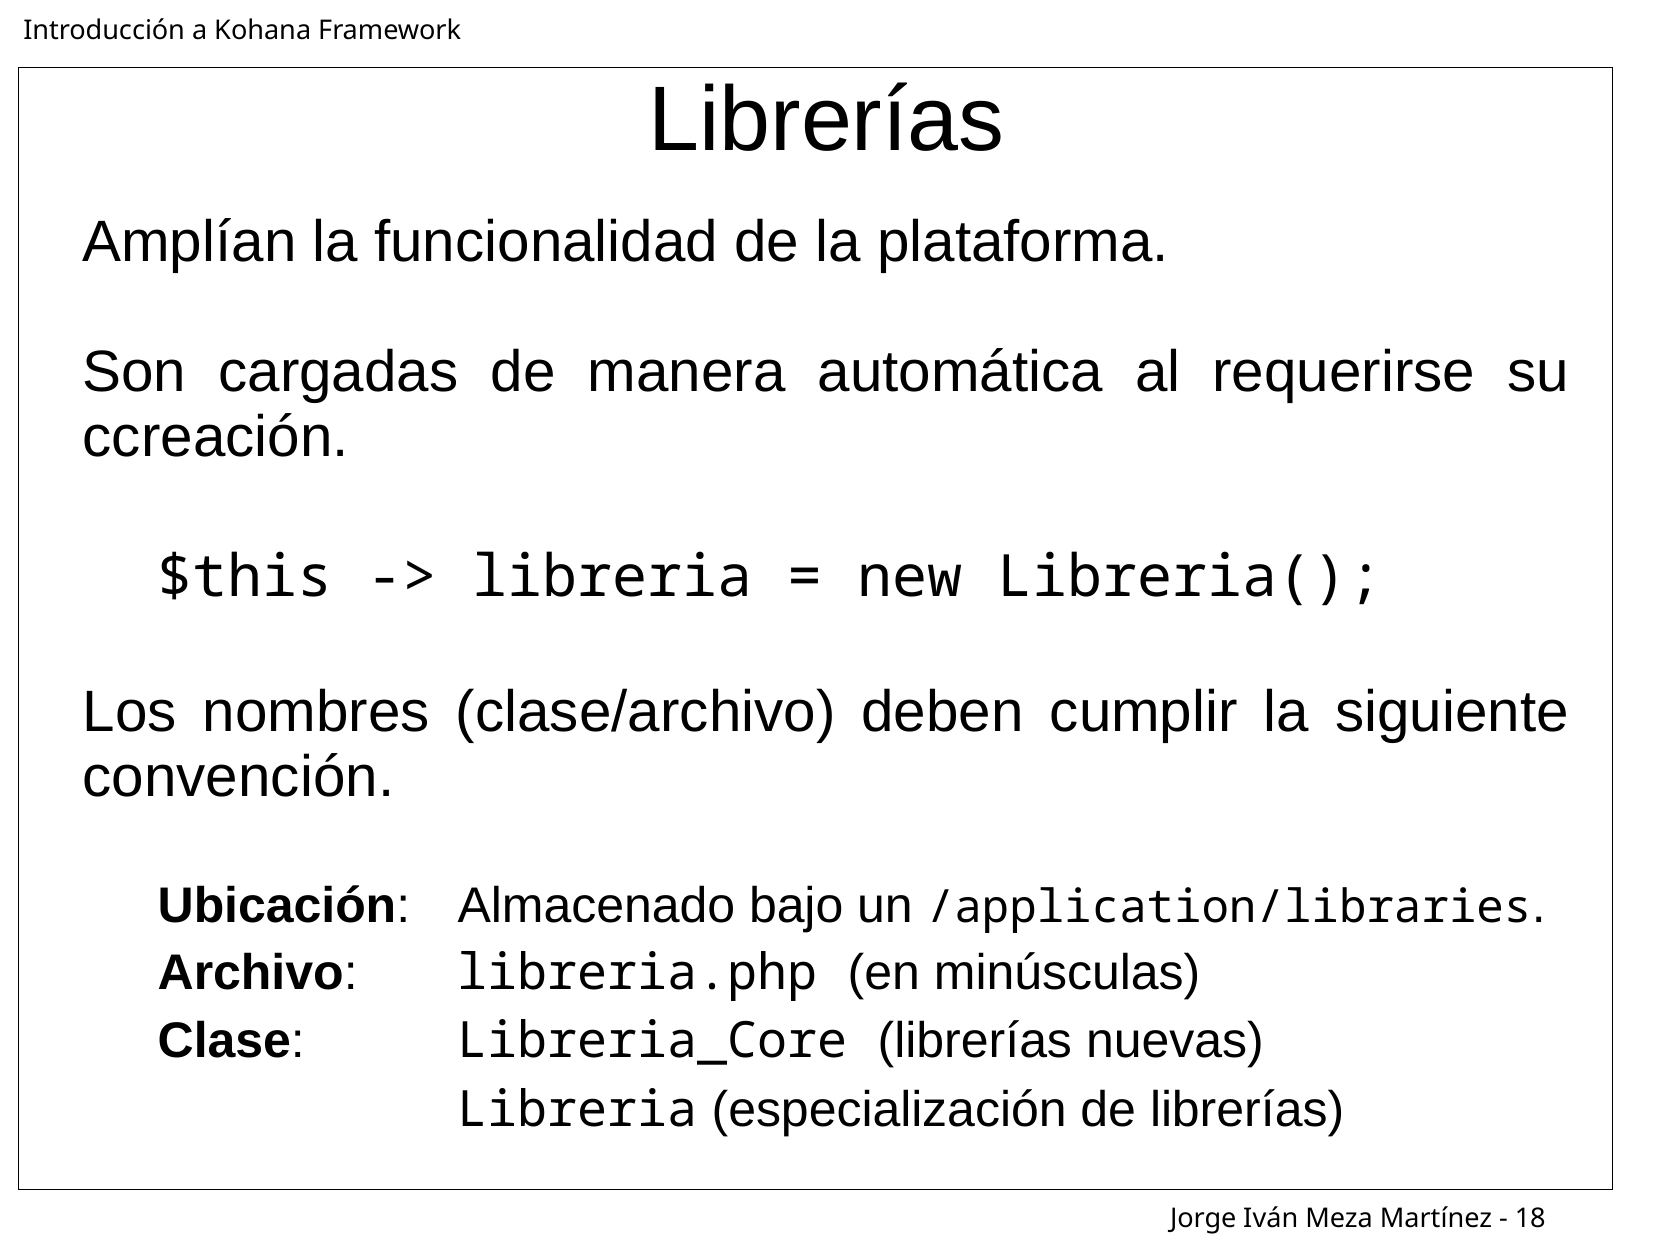

# Librerías
Amplían la funcionalidad de la plataforma.
Son cargadas de manera automática al requerirse su ccreación.
	$this -> libreria = new Libreria();
Los nombres (clase/archivo) deben cumplir la siguiente convención.
	Ubicación: 	Almacenado bajo un /application/libraries.
	Archivo: 		libreria.php (en minúsculas)
	Clase: 		Libreria_Core (librerías nuevas)
					Libreria (especialización de librerías)